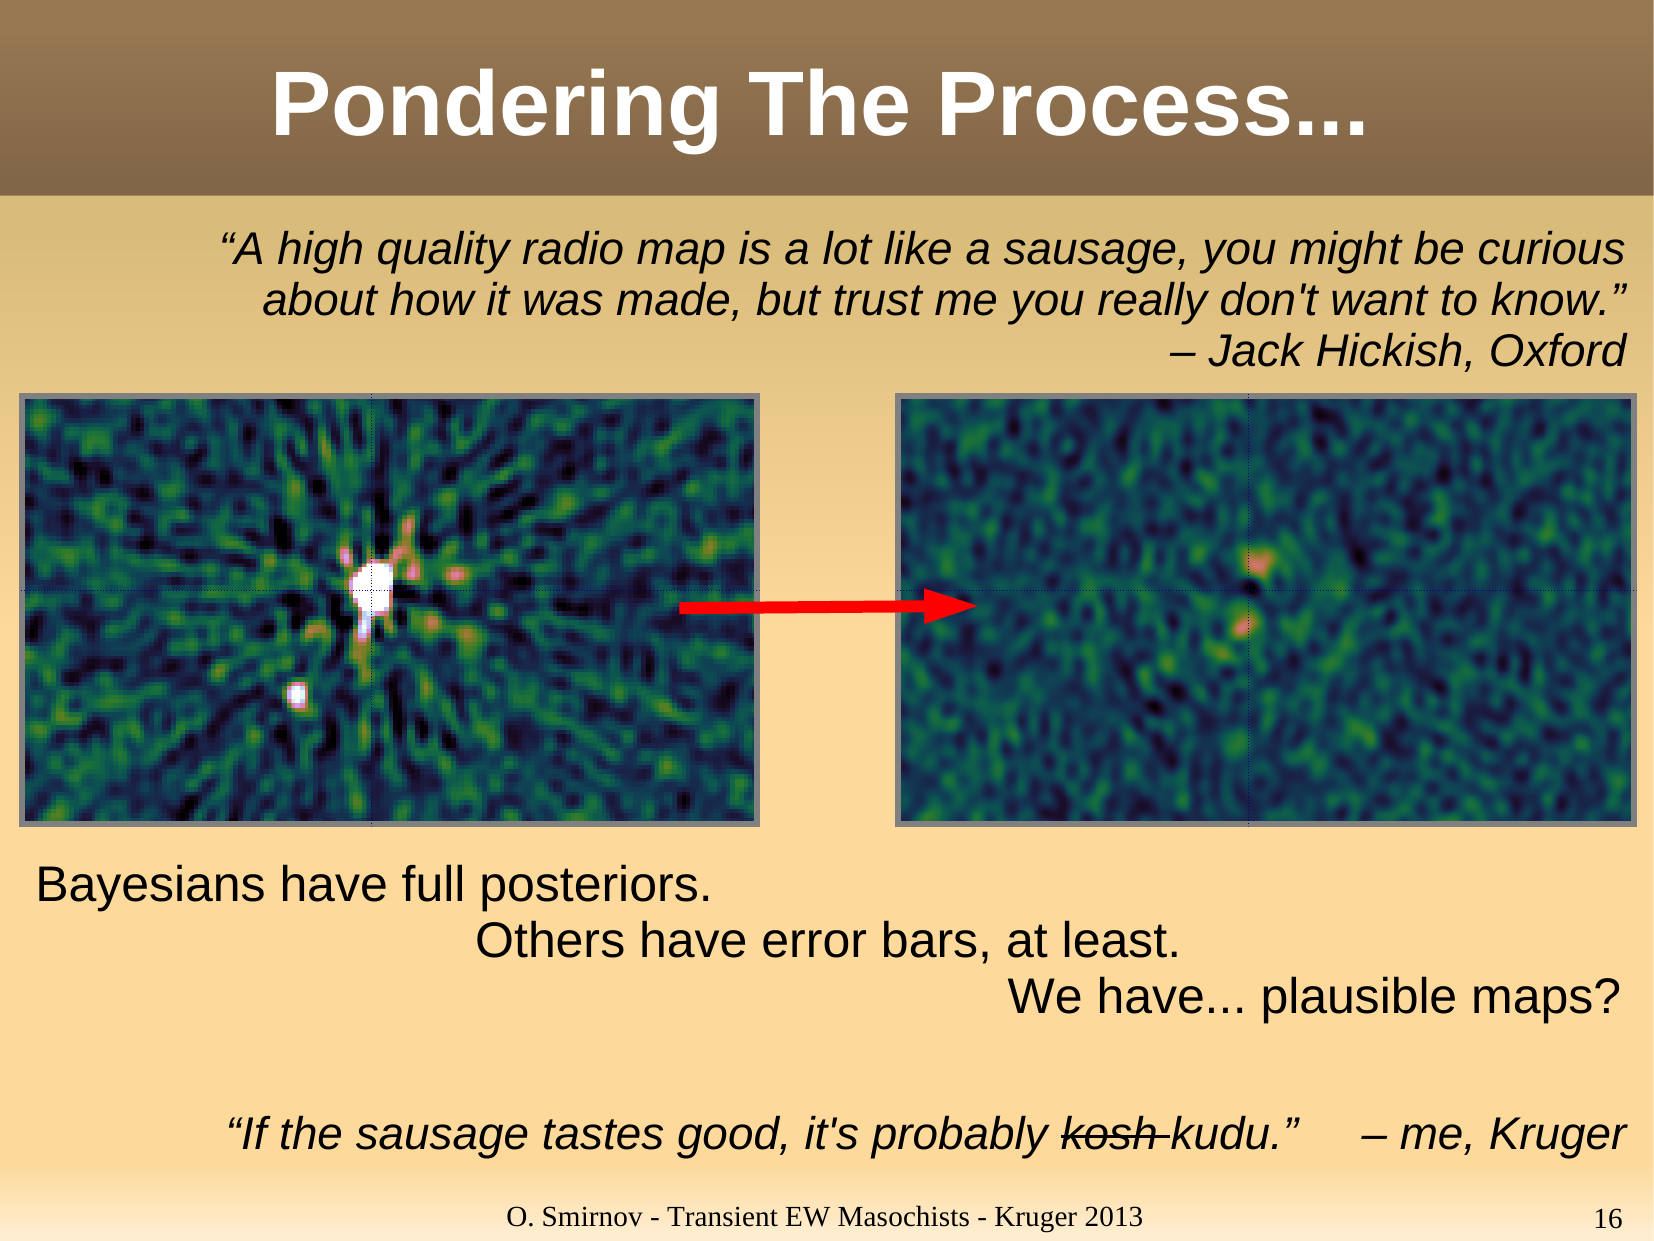

# Pondering The Process...
“A high quality radio map is a lot like a sausage, you might be curious about how it was made, but trust me you really don't want to know.”
					– Jack Hickish, Oxford
Bayesians have full posteriors.
Others have error bars, at least.
We have... plausible maps?
“If the sausage tastes good, it's probably kosh kudu.” – me, Kruger
O. Smirnov - Transient EW Masochists - Kruger 2013
16